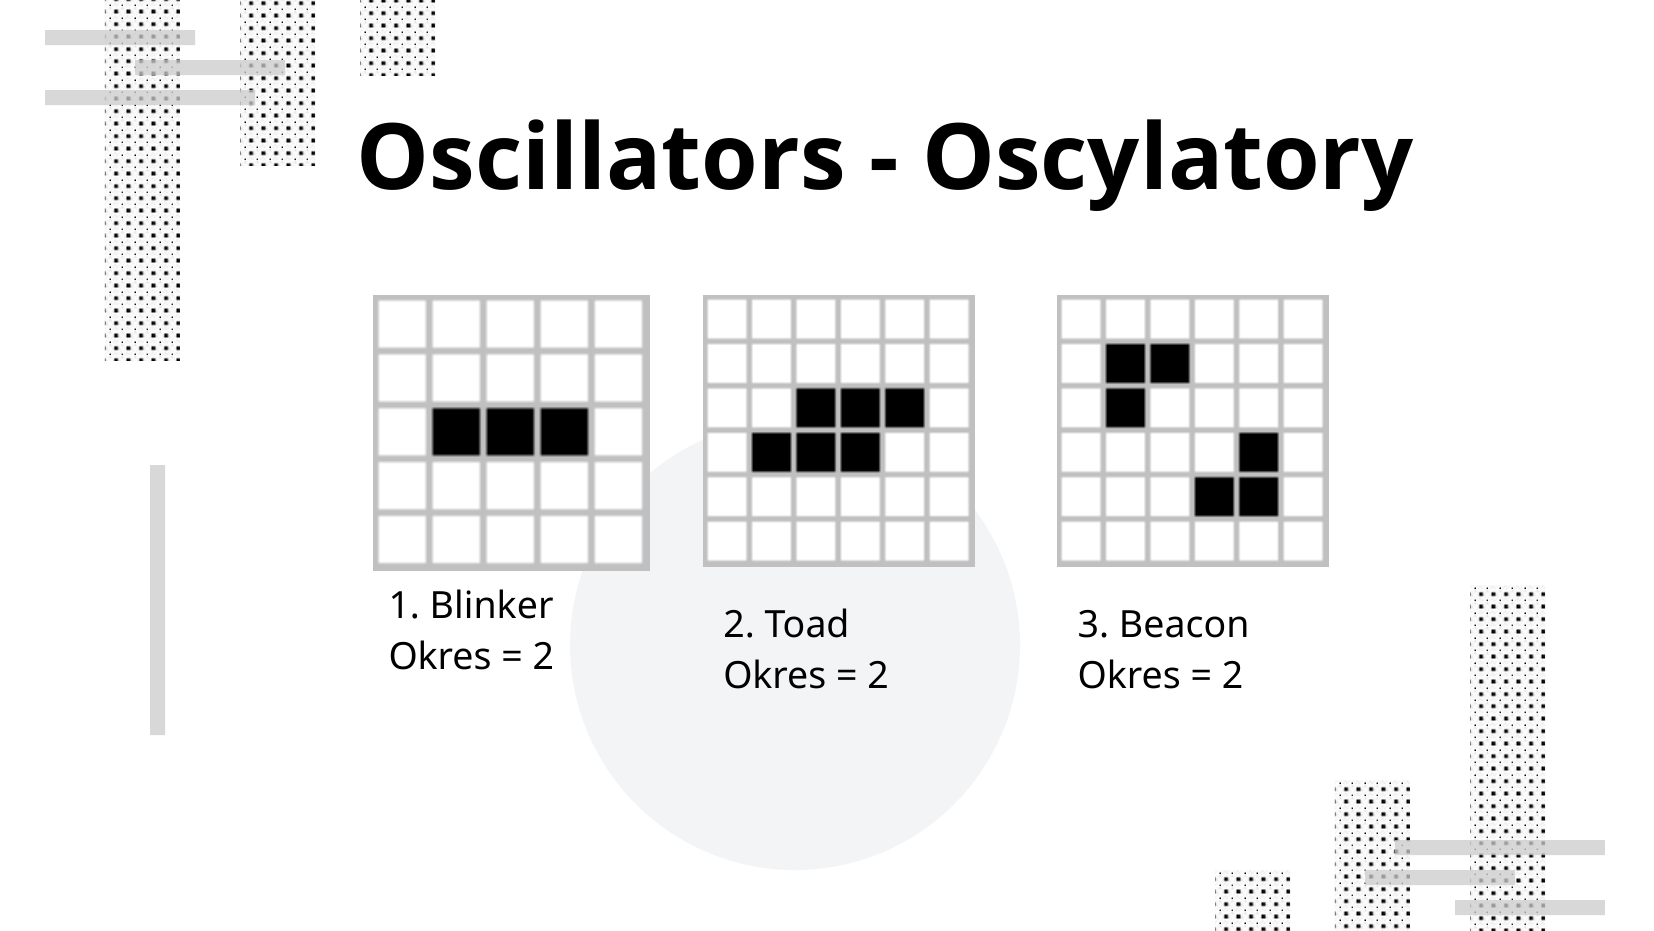

# Oscillators - Oscylatory
1. Blinker
Okres = 2
2. Toad
Okres = 2
3. Beacon
Okres = 2